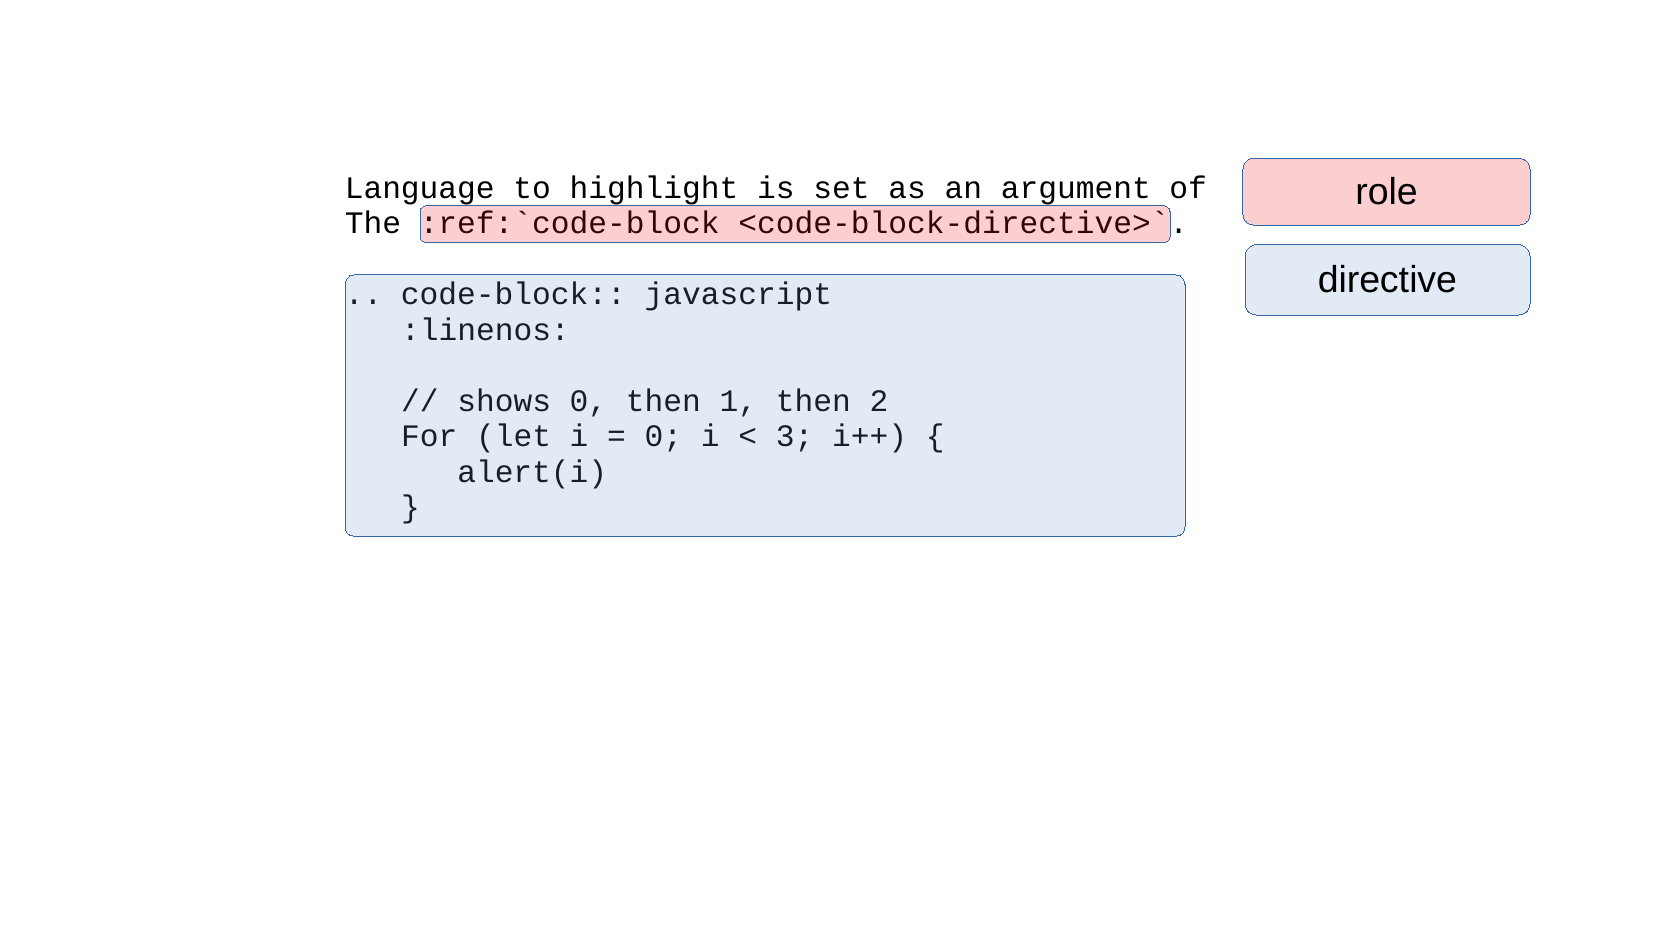

role
Language to highlight is set as an argument of
The :ref:`code-block <code-block-directive>`.
.. code-block:: javascript
 :linenos:
 // shows 0, then 1, then 2
 For (let i = 0; i < 3; i++) {
 alert(i)
 }
directive